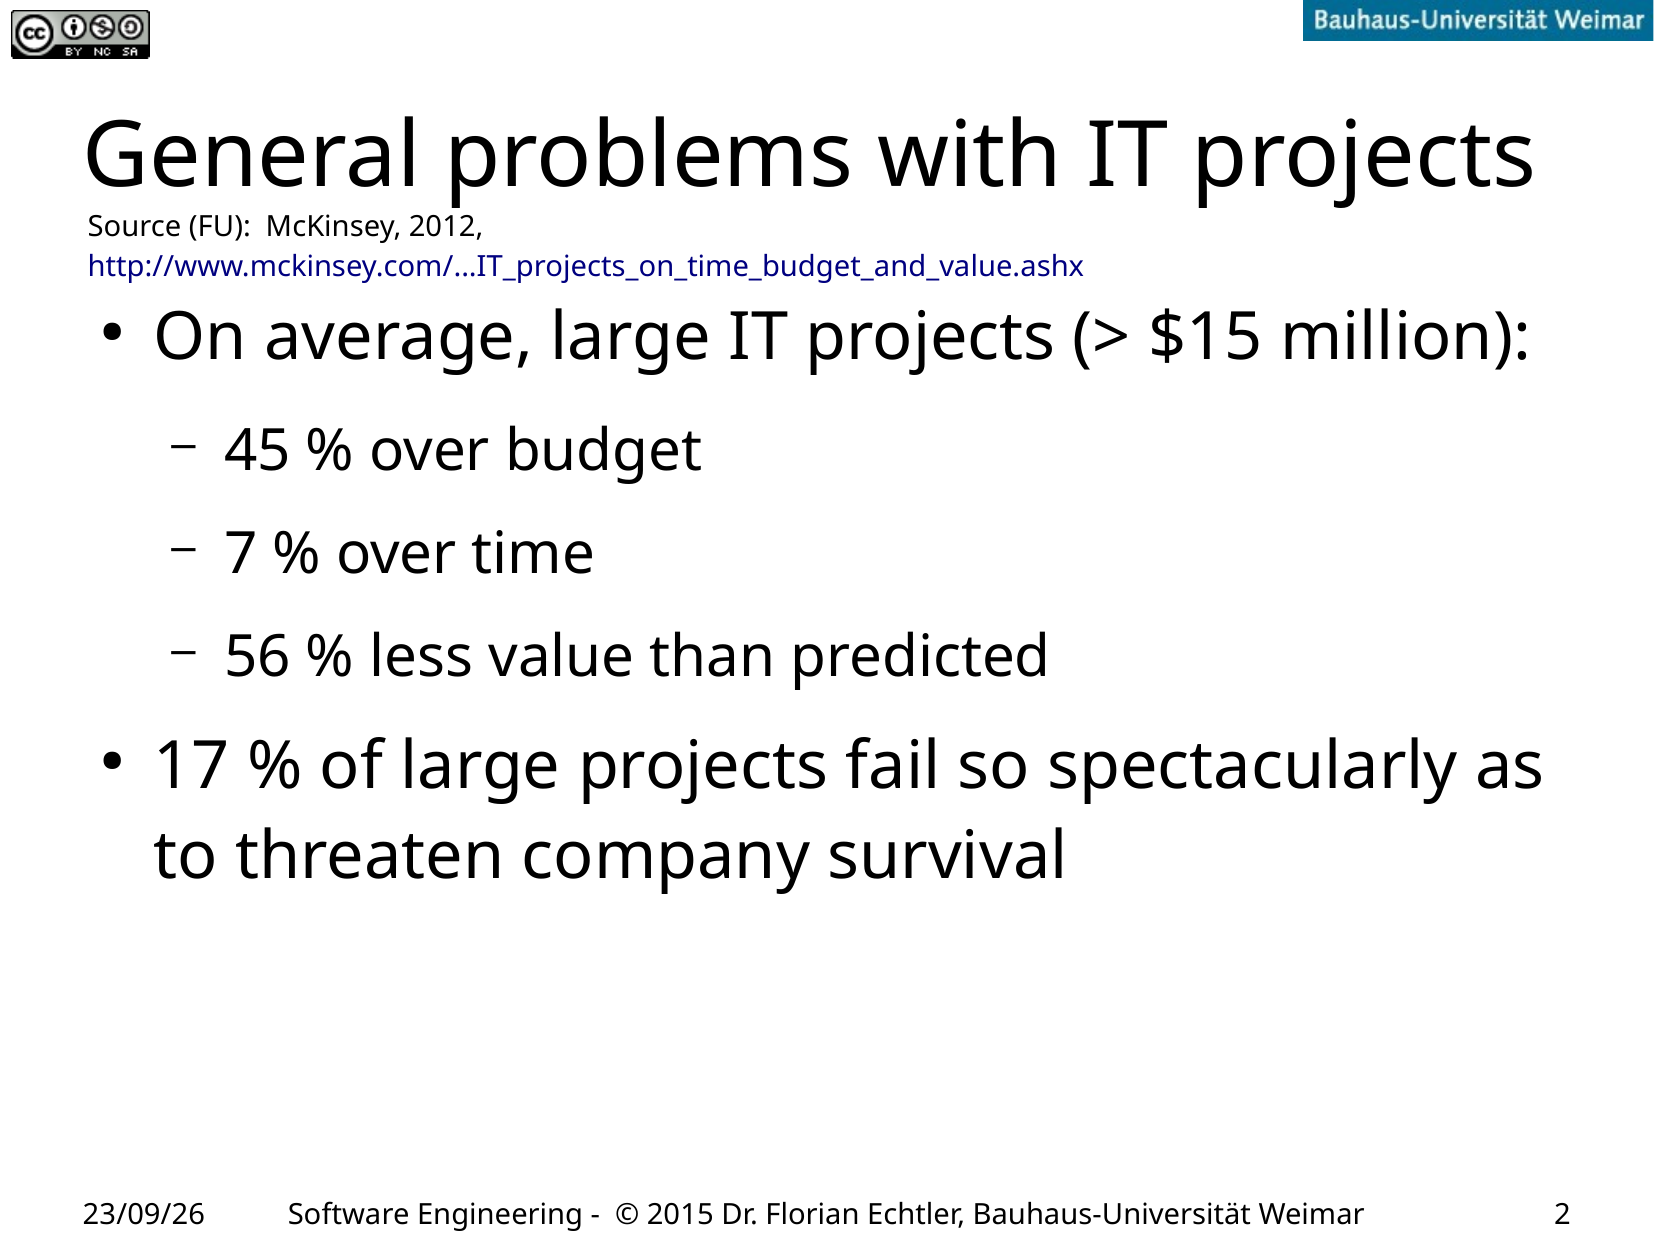

# General problems with IT projects
Source (FU): McKinsey, 2012, http://www.mckinsey.com/...IT_projects_on_time_budget_and_value.ashx
On average, large IT projects (> $15 million):
45 % over budget
7 % over time
56 % less value than predicted
17 % of large projects fail so spectacularly as to threaten company survival
Software Engineering - © 2015 Dr. Florian Echtler, Bauhaus-Universität Weimar
2